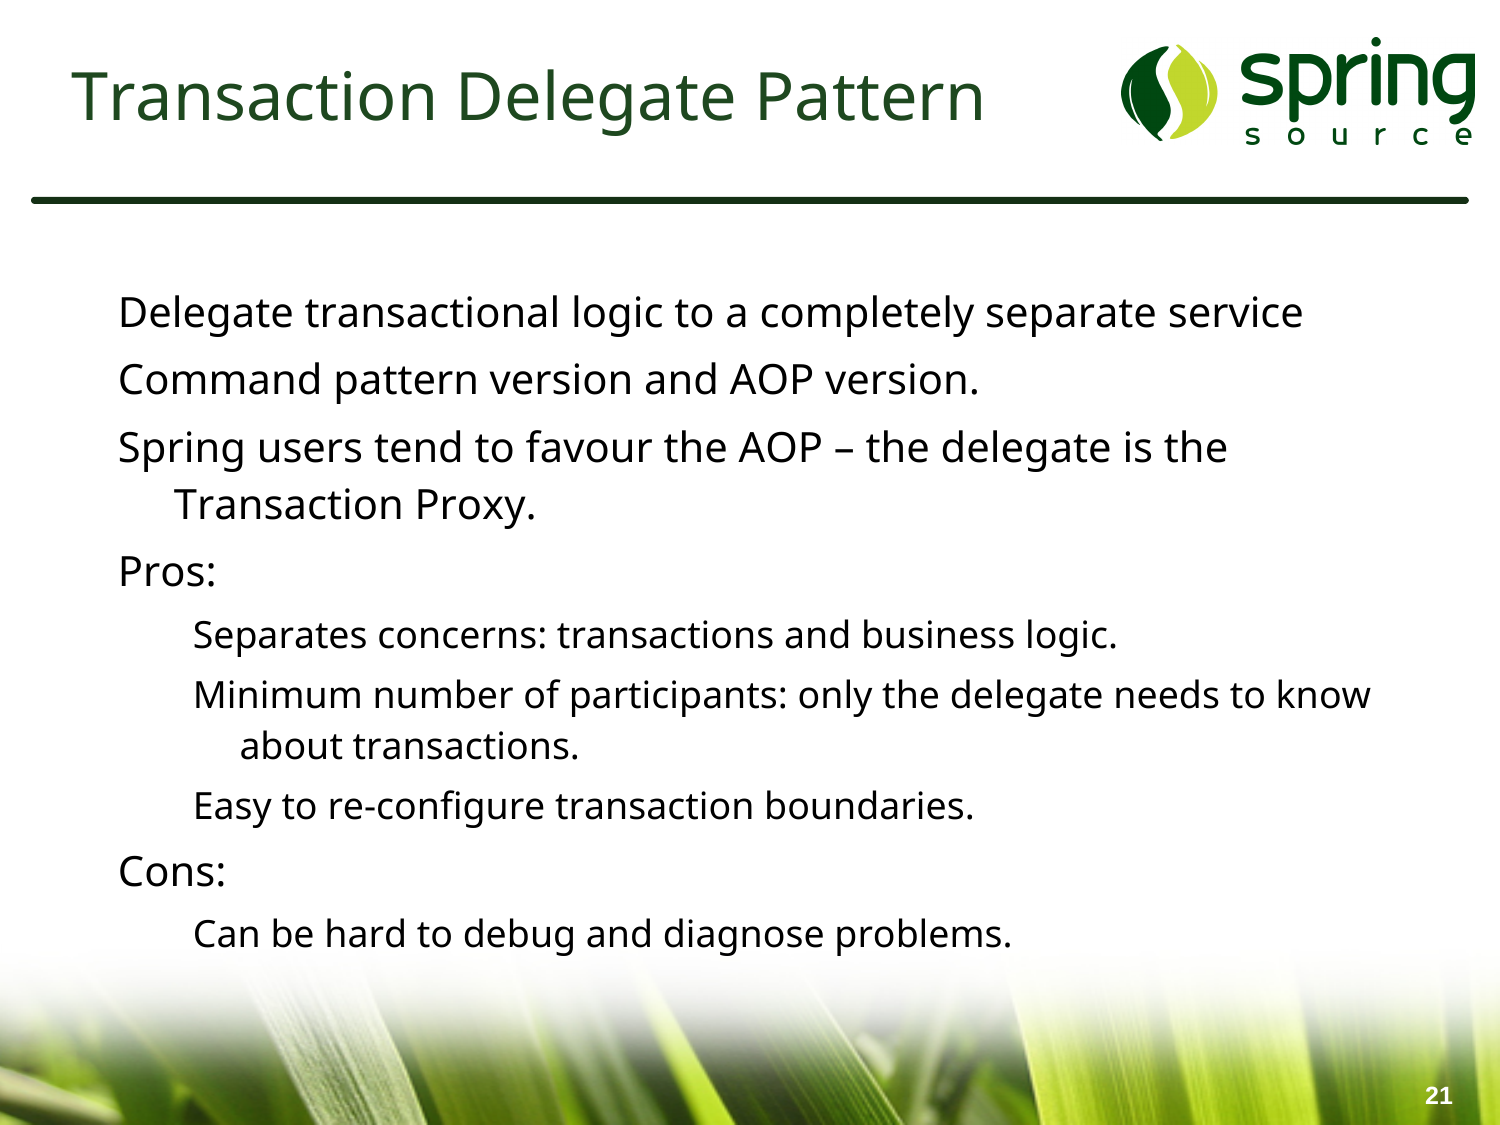

# Transaction Delegate Pattern
Delegate transactional logic to a completely separate service
Command pattern version and AOP version.
Spring users tend to favour the AOP – the delegate is the Transaction Proxy.
Pros:
Separates concerns: transactions and business logic.
Minimum number of participants: only the delegate needs to know about transactions.
Easy to re-configure transaction boundaries.
Cons:
Can be hard to debug and diagnose problems.